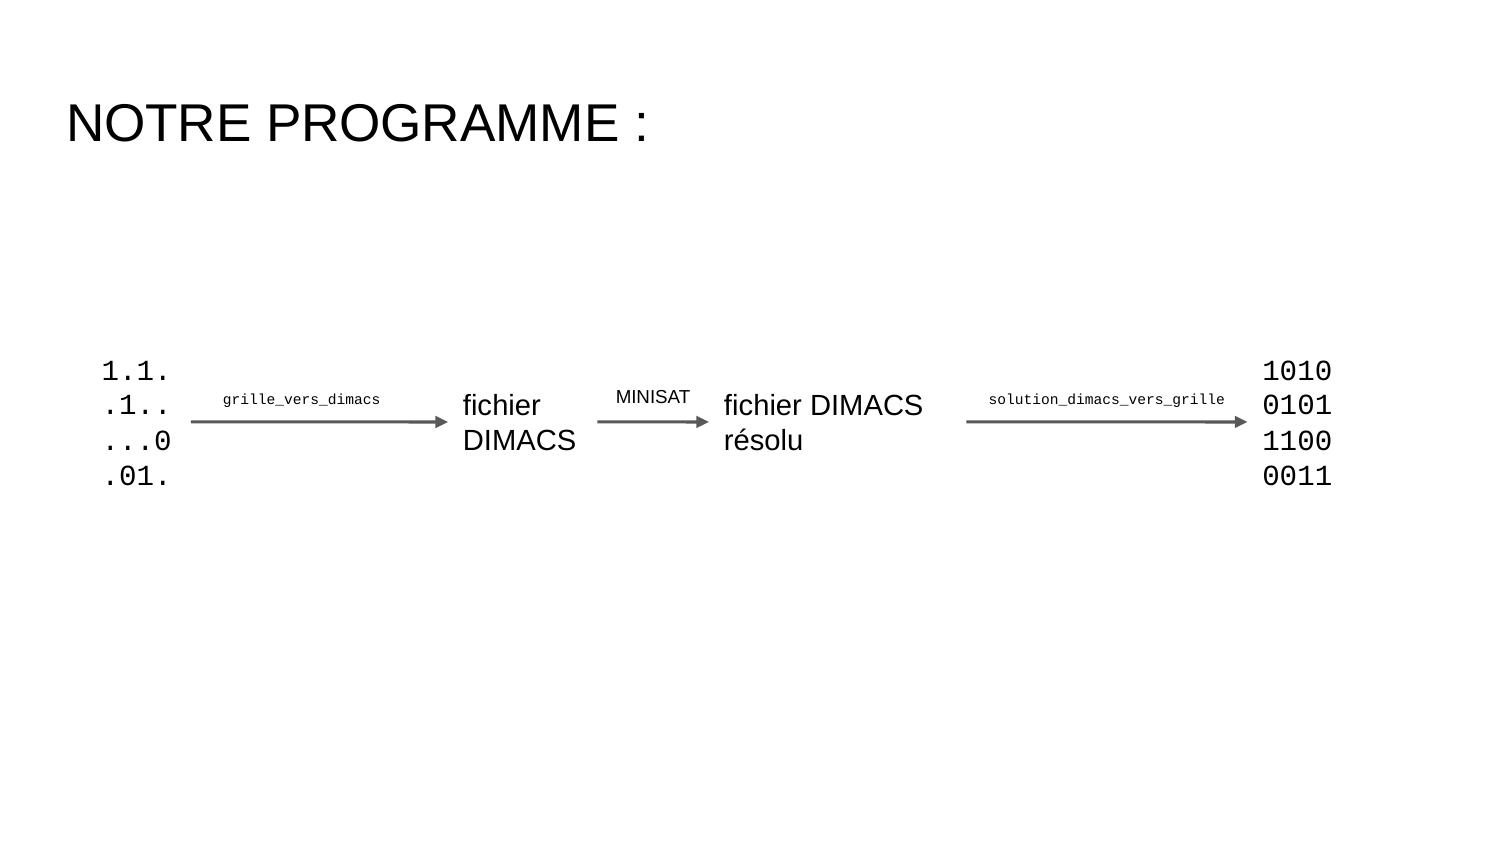

# NOTRE PROGRAMME :
1.1.
.1..
...0
.01.
1010
0101
1100
0011
MINISAT
fichier DIMACS
fichier DIMACS résolu
grille_vers_dimacs
solution_dimacs_vers_grille